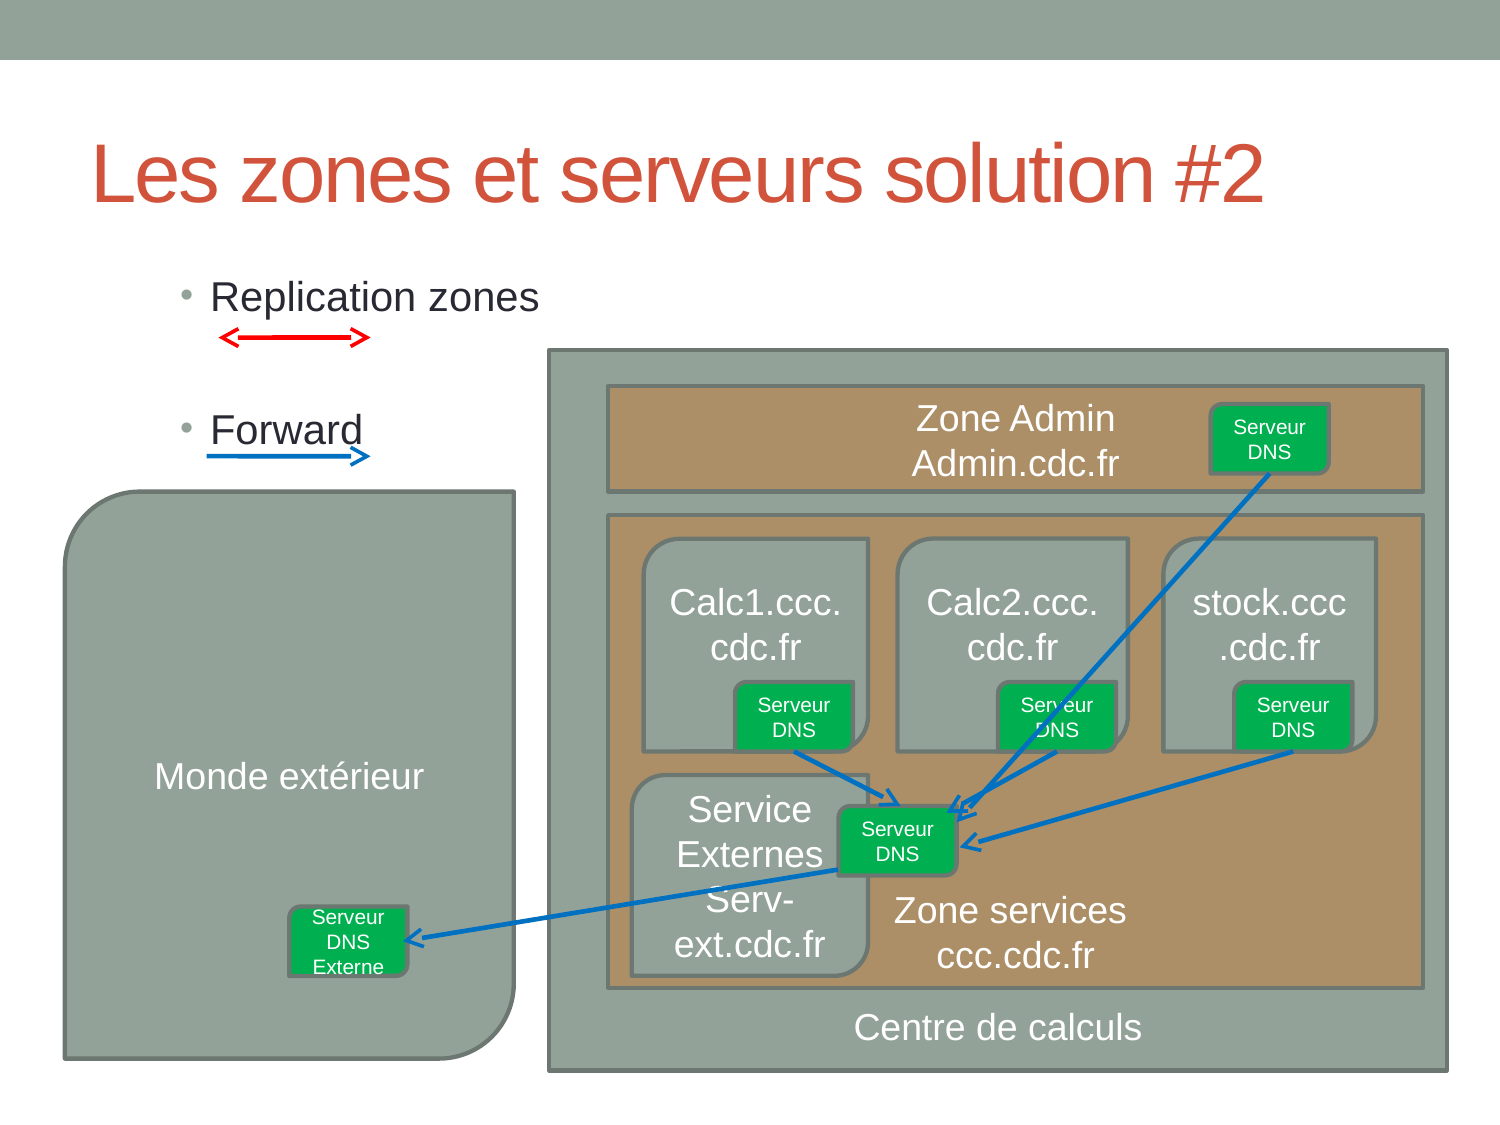

# Les zones et serveurs solution #2
Replication zones
Forward
Centre de calculs
Zone Admin
Admin.cdc.fr
Serveur
DNS
Monde extérieur
Zone services
ccc.cdc.fr
Calc2.ccc.cdc.fr
stock.ccc.cdc.fr
Calc1.ccc.cdc.fr
Serveur
DNS
Serveur
DNS
Serveur
DNS
Service Externes
Serv-ext.cdc.fr
Serveur
DNS
Serveur
DNS
Externe